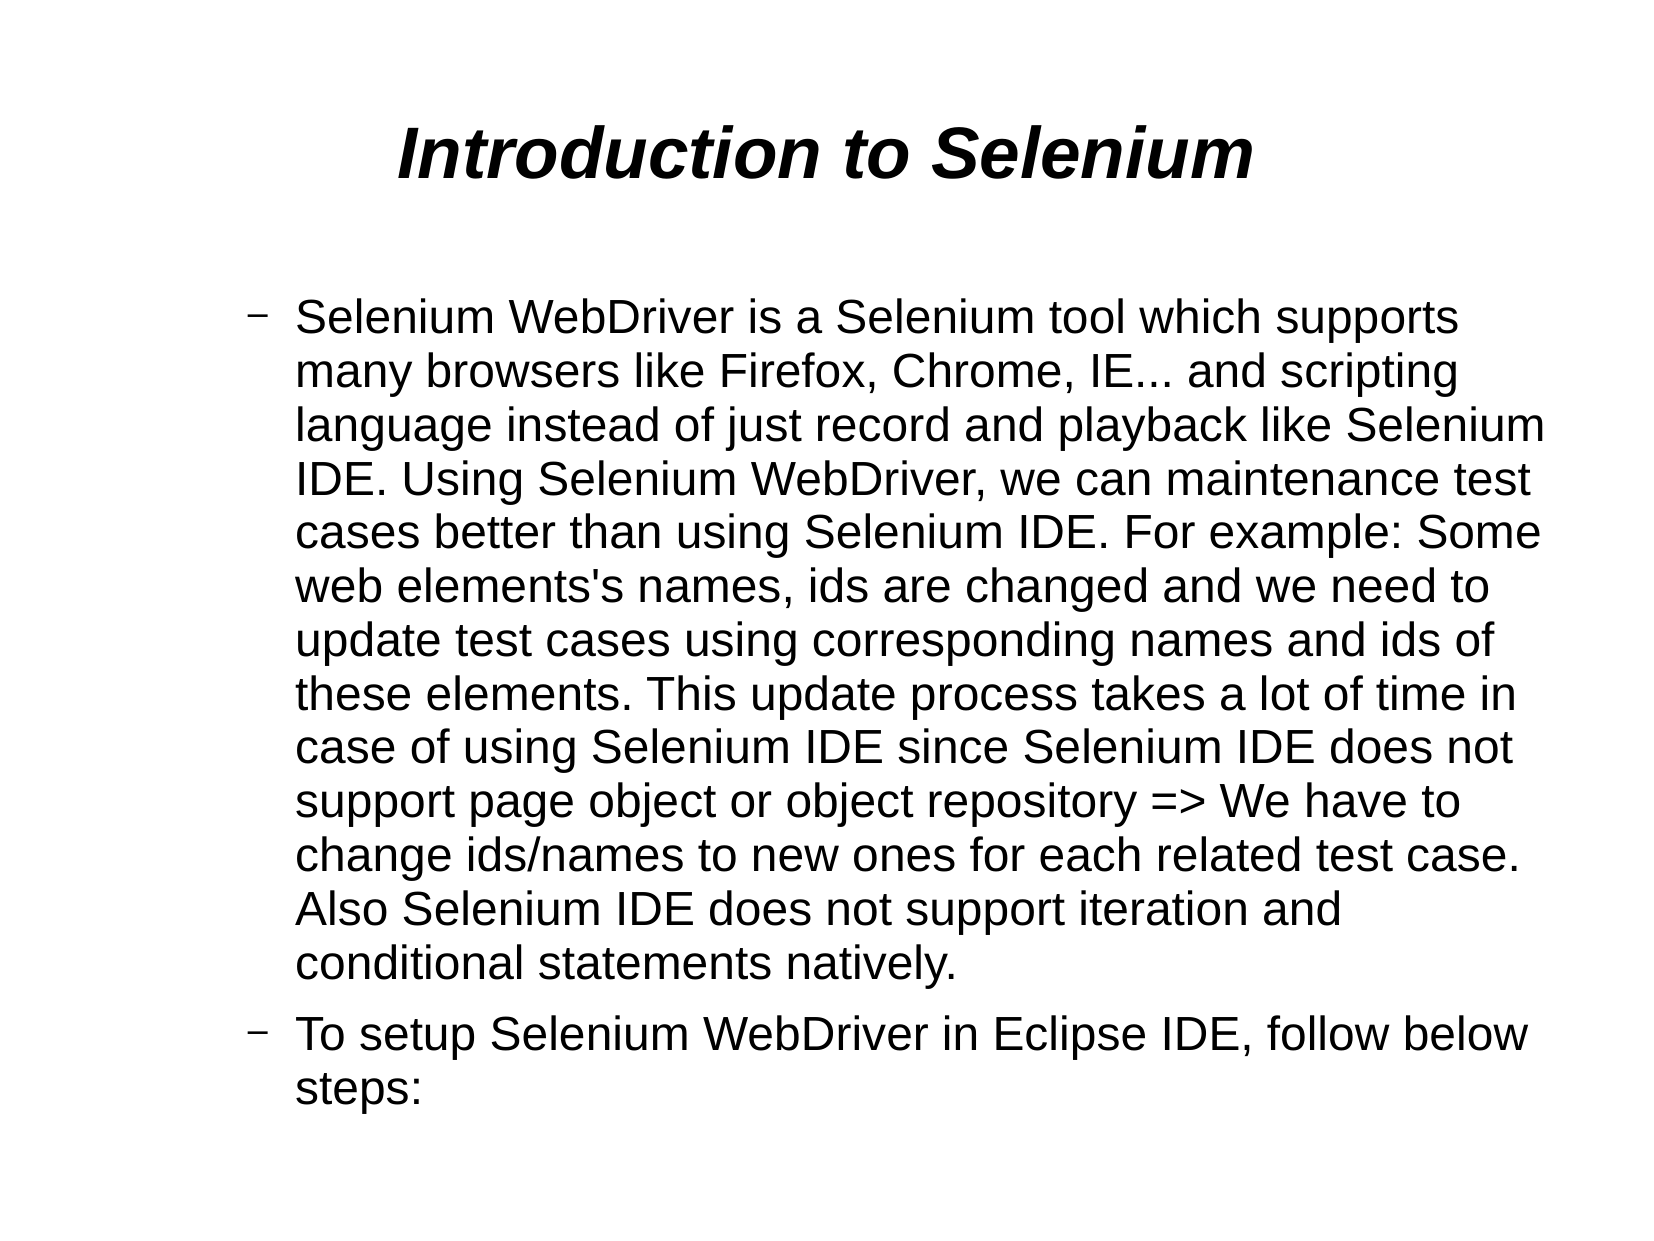

# Introduction to Selenium
Selenium WebDriver is a Selenium tool which supports many browsers like Firefox, Chrome, IE... and scripting language instead of just record and playback like Selenium IDE. Using Selenium WebDriver, we can maintenance test cases better than using Selenium IDE. For example: Some web elements's names, ids are changed and we need to update test cases using corresponding names and ids of these elements. This update process takes a lot of time in case of using Selenium IDE since Selenium IDE does not support page object or object repository => We have to change ids/names to new ones for each related test case. Also Selenium IDE does not support iteration and conditional statements natively.
To setup Selenium WebDriver in Eclipse IDE, follow below steps: